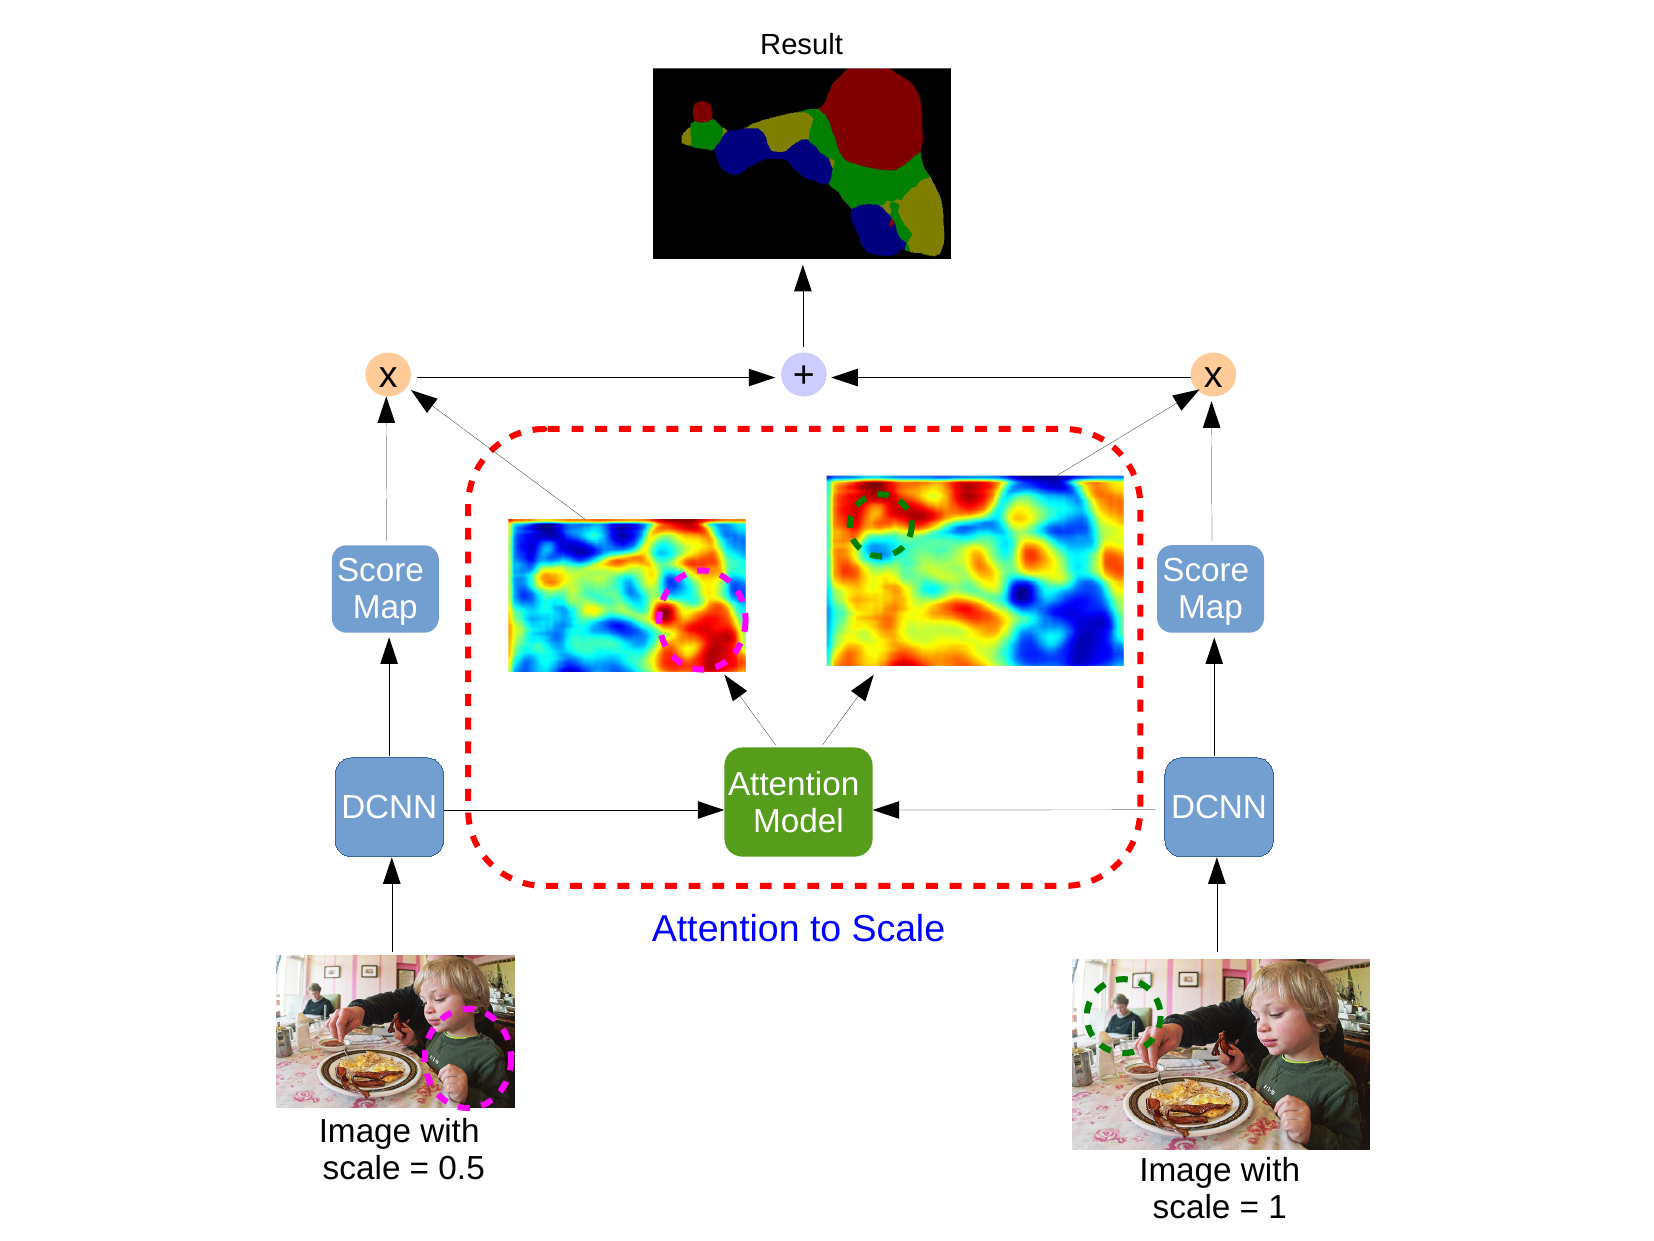

Result
x
+
x
Score
Map
Score
Map
Attention
Model
DCNN
DCNN
Attention to Scale
Image with
scale = 0.5
Image with
scale = 1